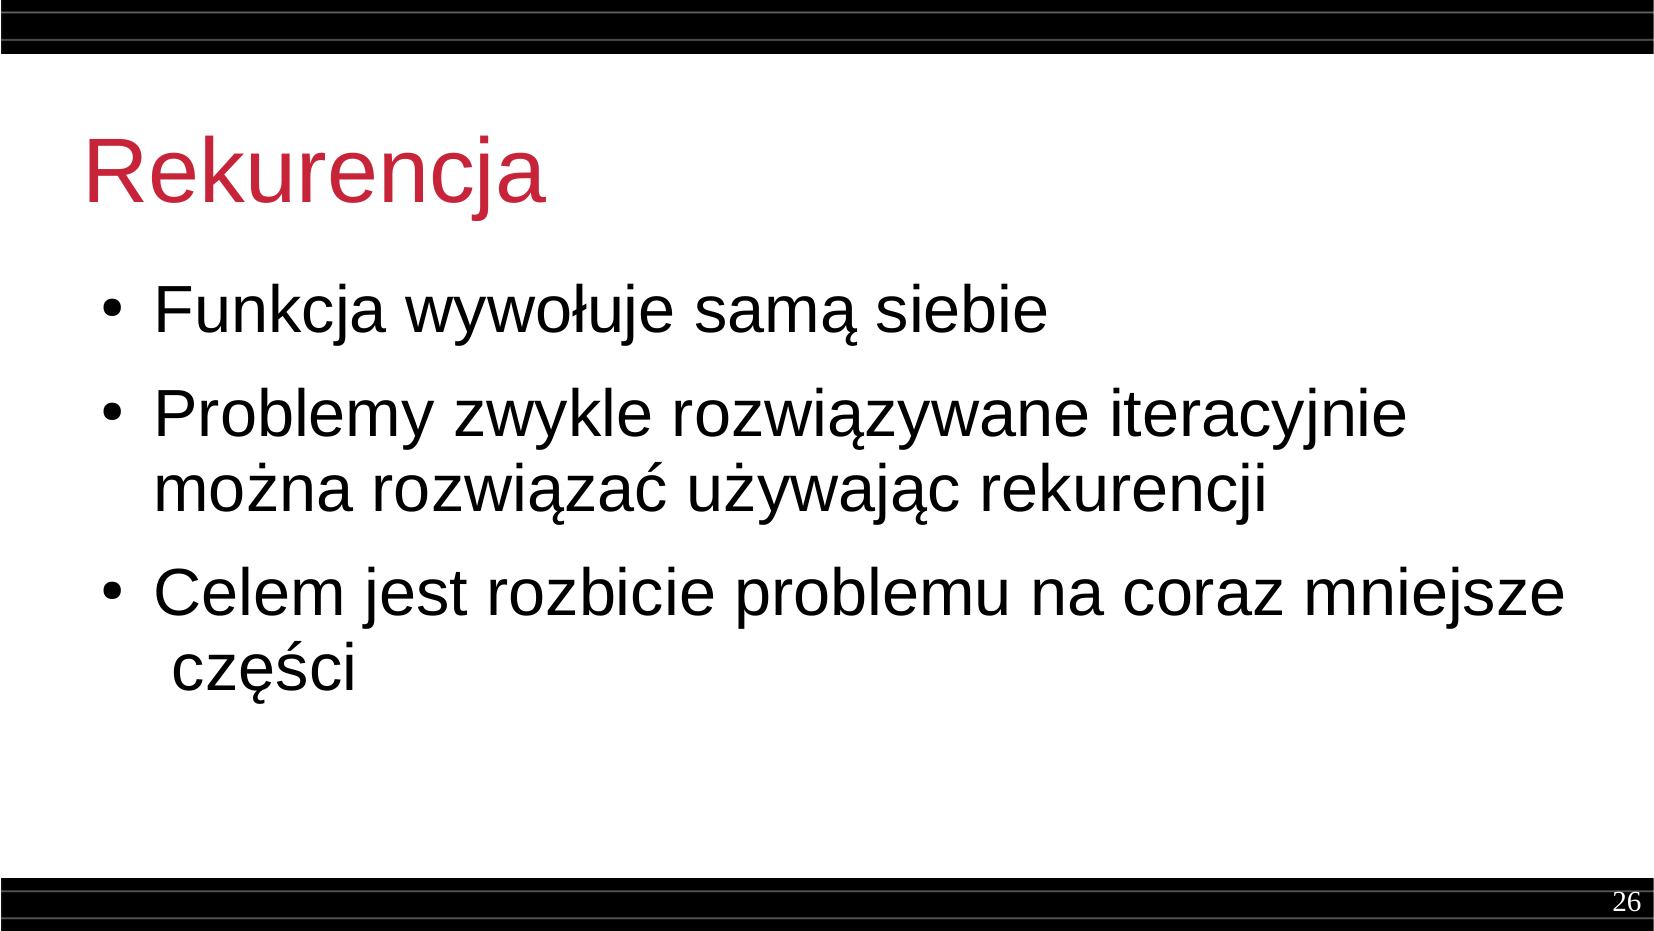

# Rekurencja
Funkcja wywołuje samą siebie
Problemy zwykle rozwiązywane iteracyjnie można rozwiązać używając rekurencji
Celem jest rozbicie problemu na coraz mniejsze części